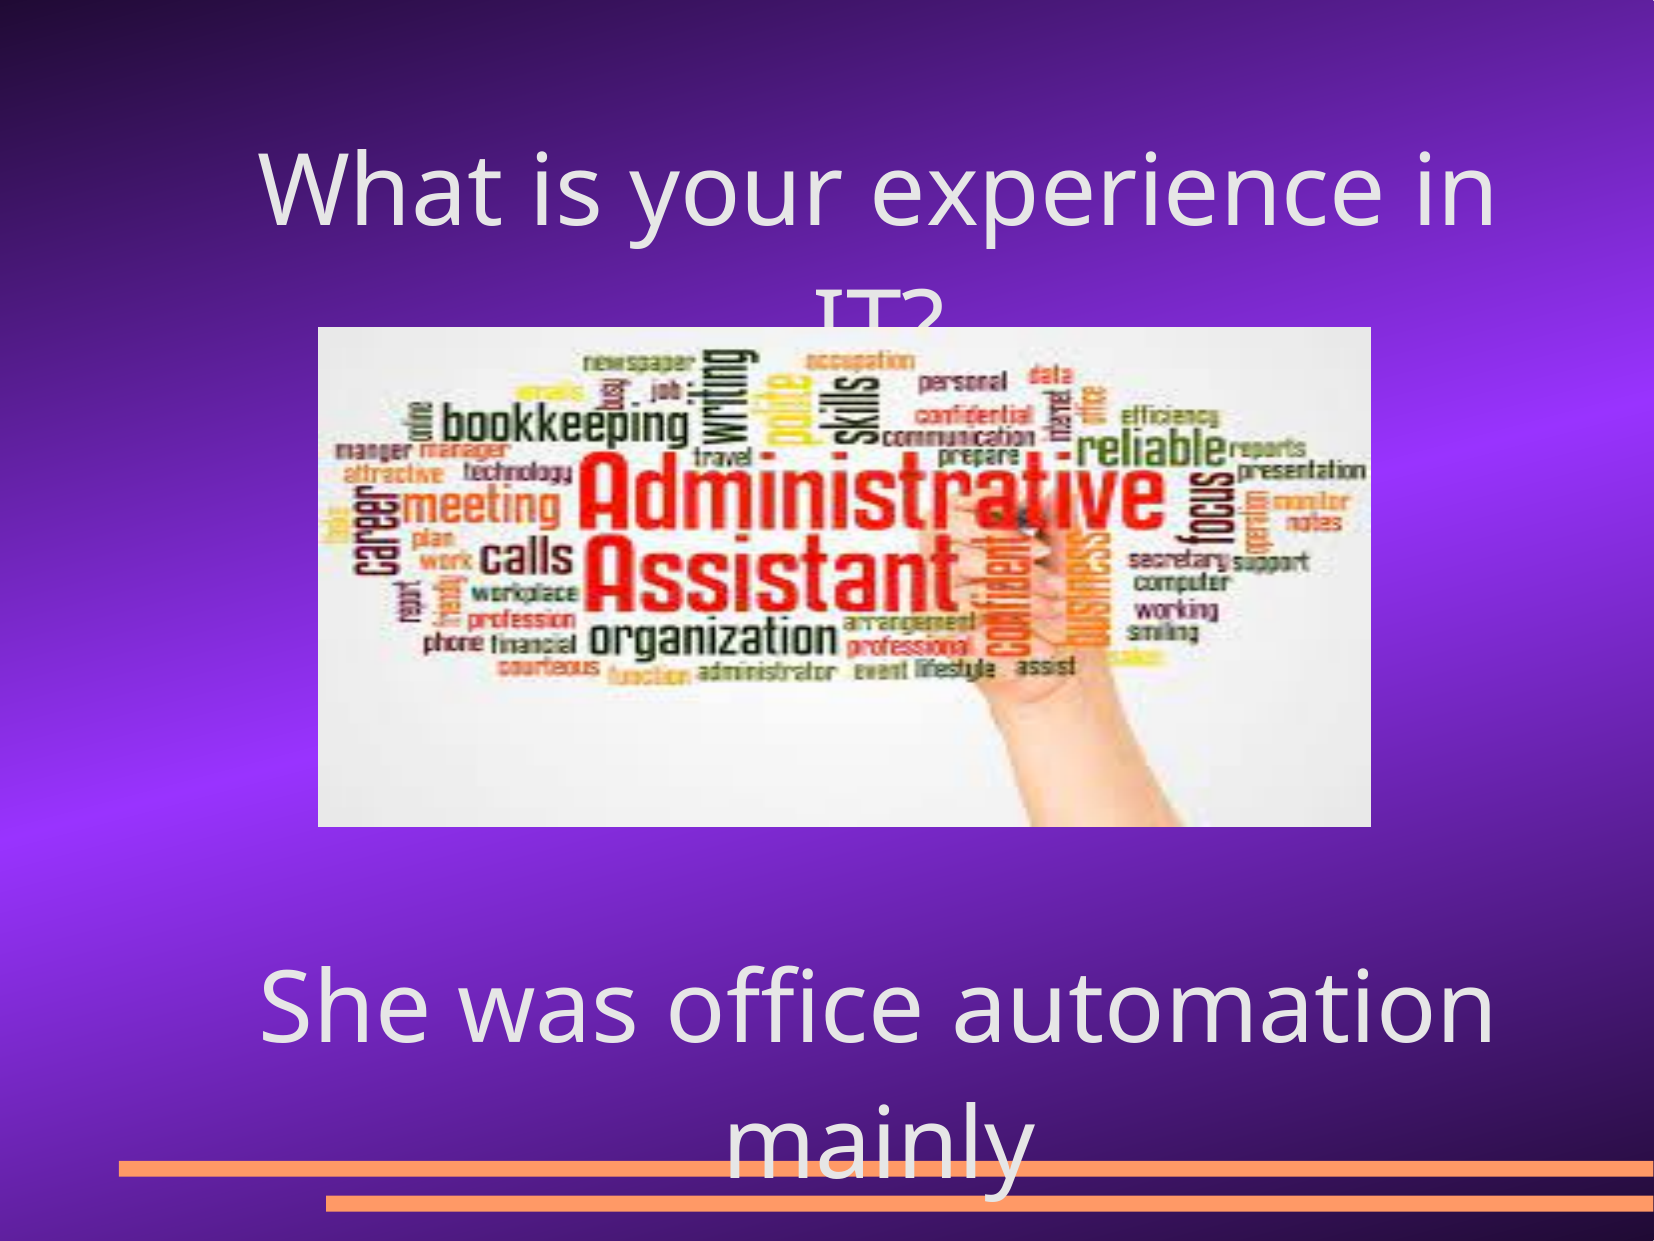

# What is your experience in IT?
She was office automation mainly